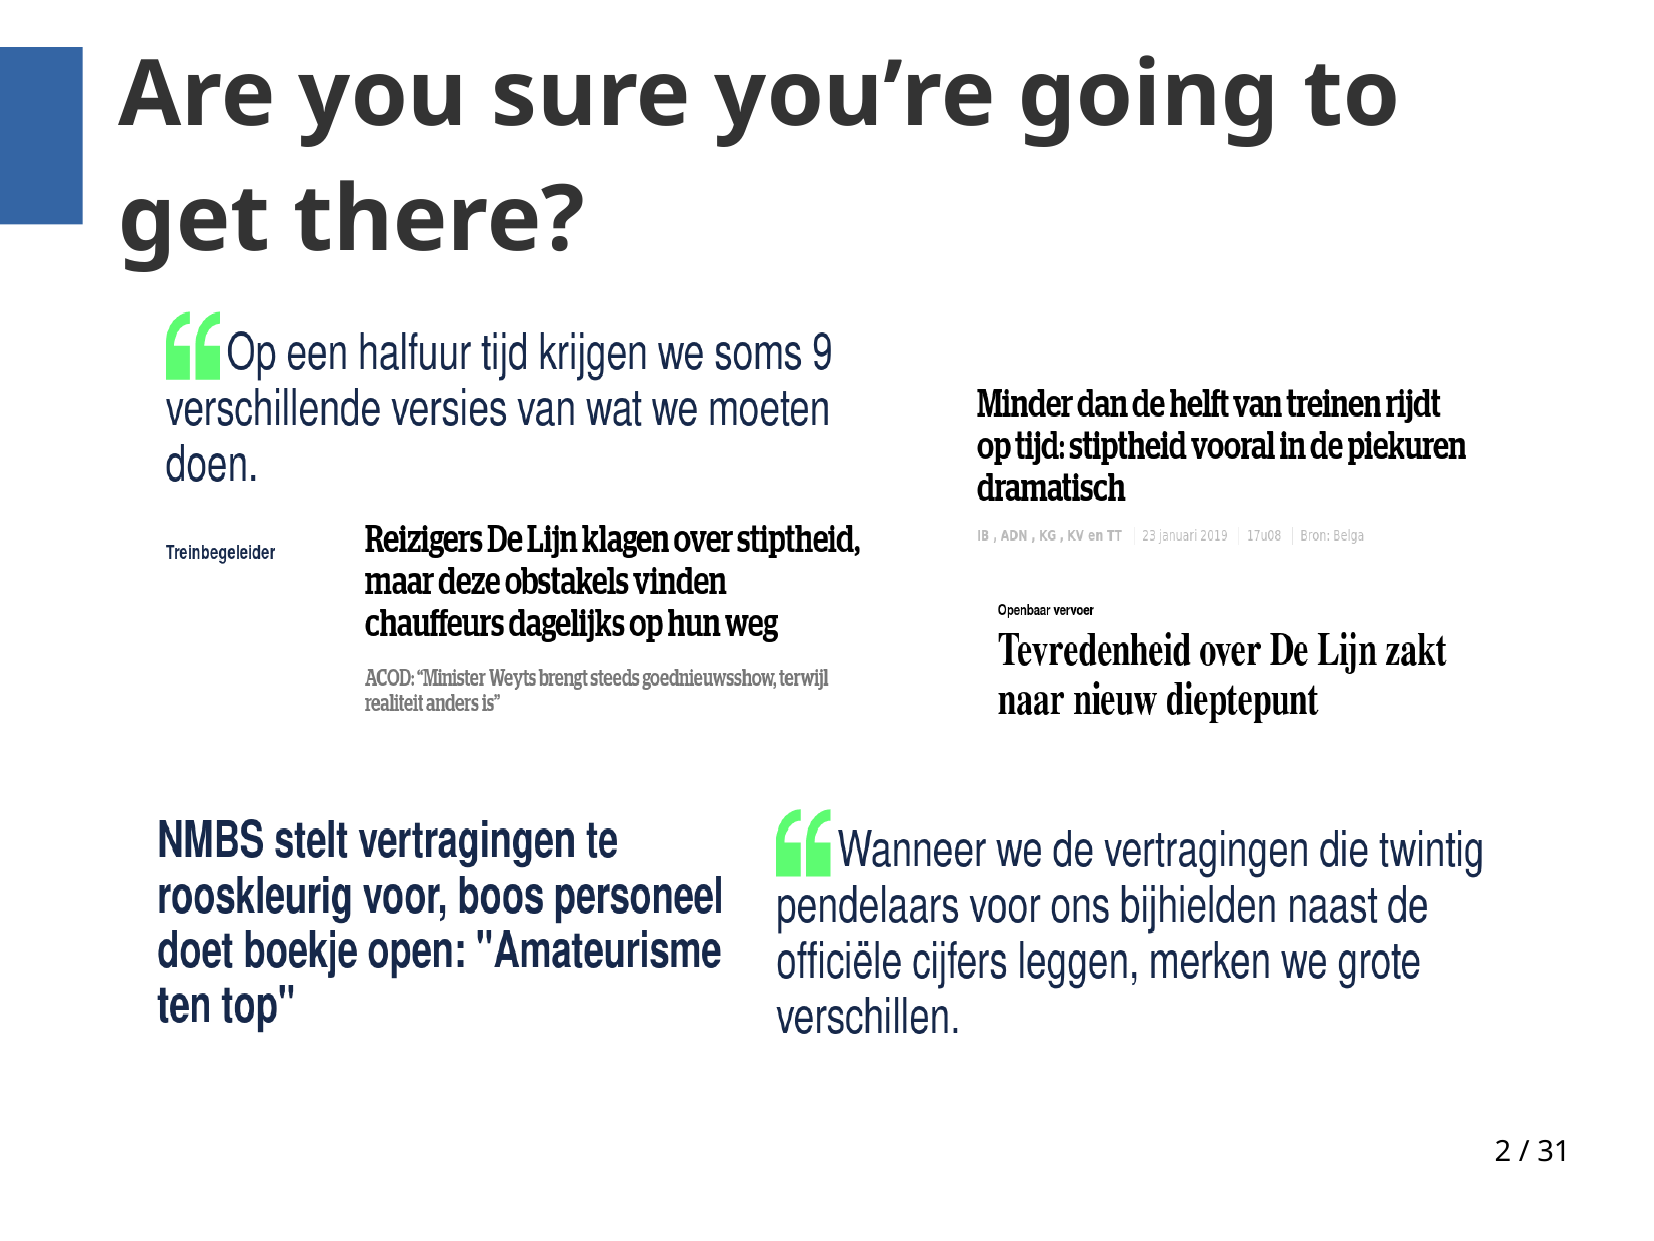

# Are you sure you’re going to get there?
2